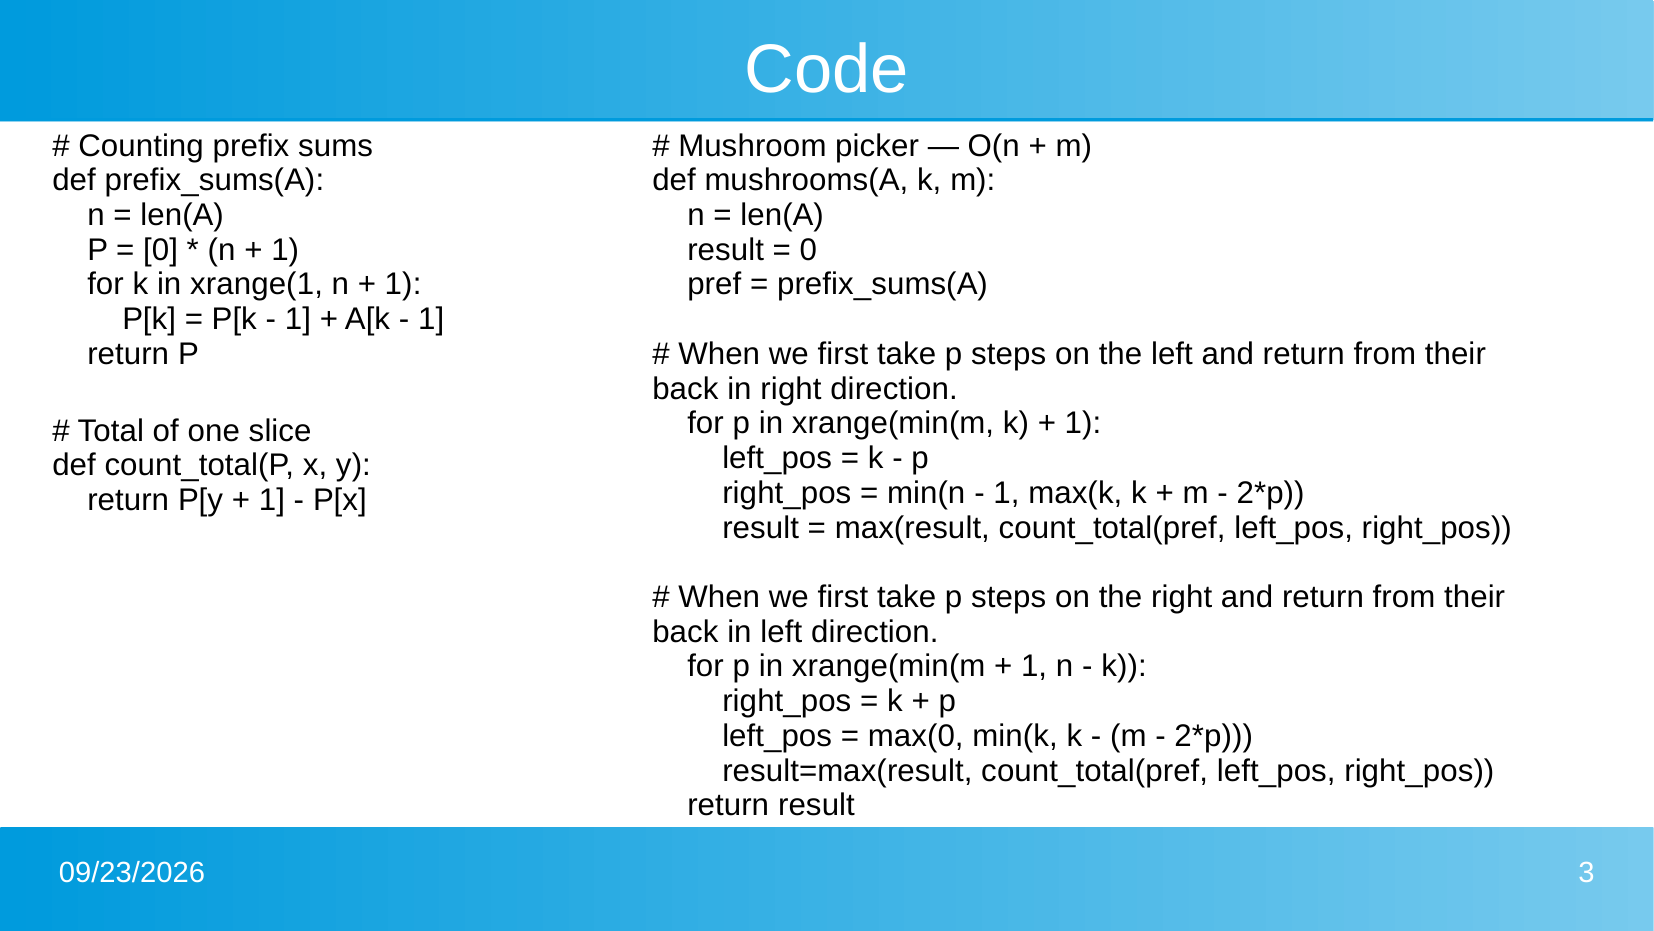

# Code
# Counting preﬁx sums
def prefix_sums(A):
 n = len(A)
 P = [0] * (n + 1)
 for k in xrange(1, n + 1):
 P[k] = P[k - 1] + A[k - 1]
 return P
# Total of one slice
def count_total(P, x, y):
 return P[y + 1] - P[x]
# Mushroom picker — O(n + m)
def mushrooms(A, k, m):
 n = len(A)
 result = 0
 pref = prefix_sums(A)
# When we first take p steps on the left and return from their back in right direction.
 for p in xrange(min(m, k) + 1):
 left_pos = k - p
 right_pos = min(n - 1, max(k, k + m - 2*p))
 result = max(result, count_total(pref, left_pos, right_pos))
# When we first take p steps on the right and return from their back in left direction.
 for p in xrange(min(m + 1, n - k)):
 right_pos = k + p
 left_pos = max(0, min(k, k - (m - 2*p)))
 result=max(result, count_total(pref, left_pos, right_pos))
 return result
3